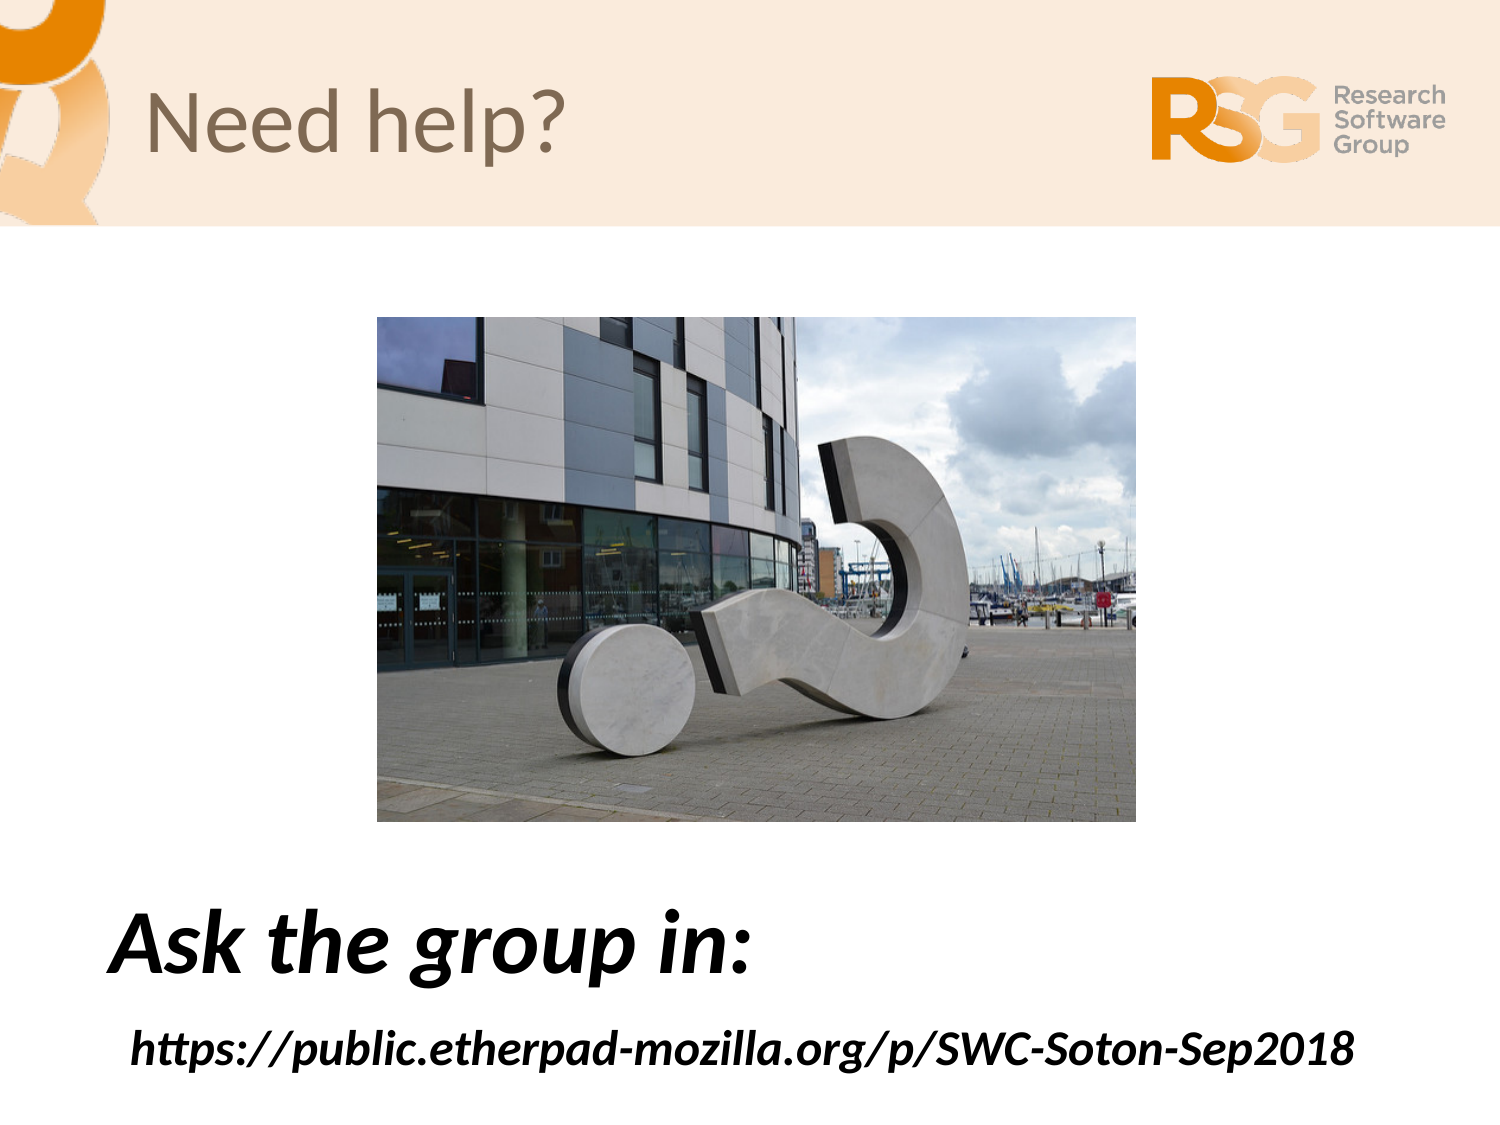

# Need help?
Ask the group in:
 https://public.etherpad-mozilla.org/p/SWC-Soton-Sep2018